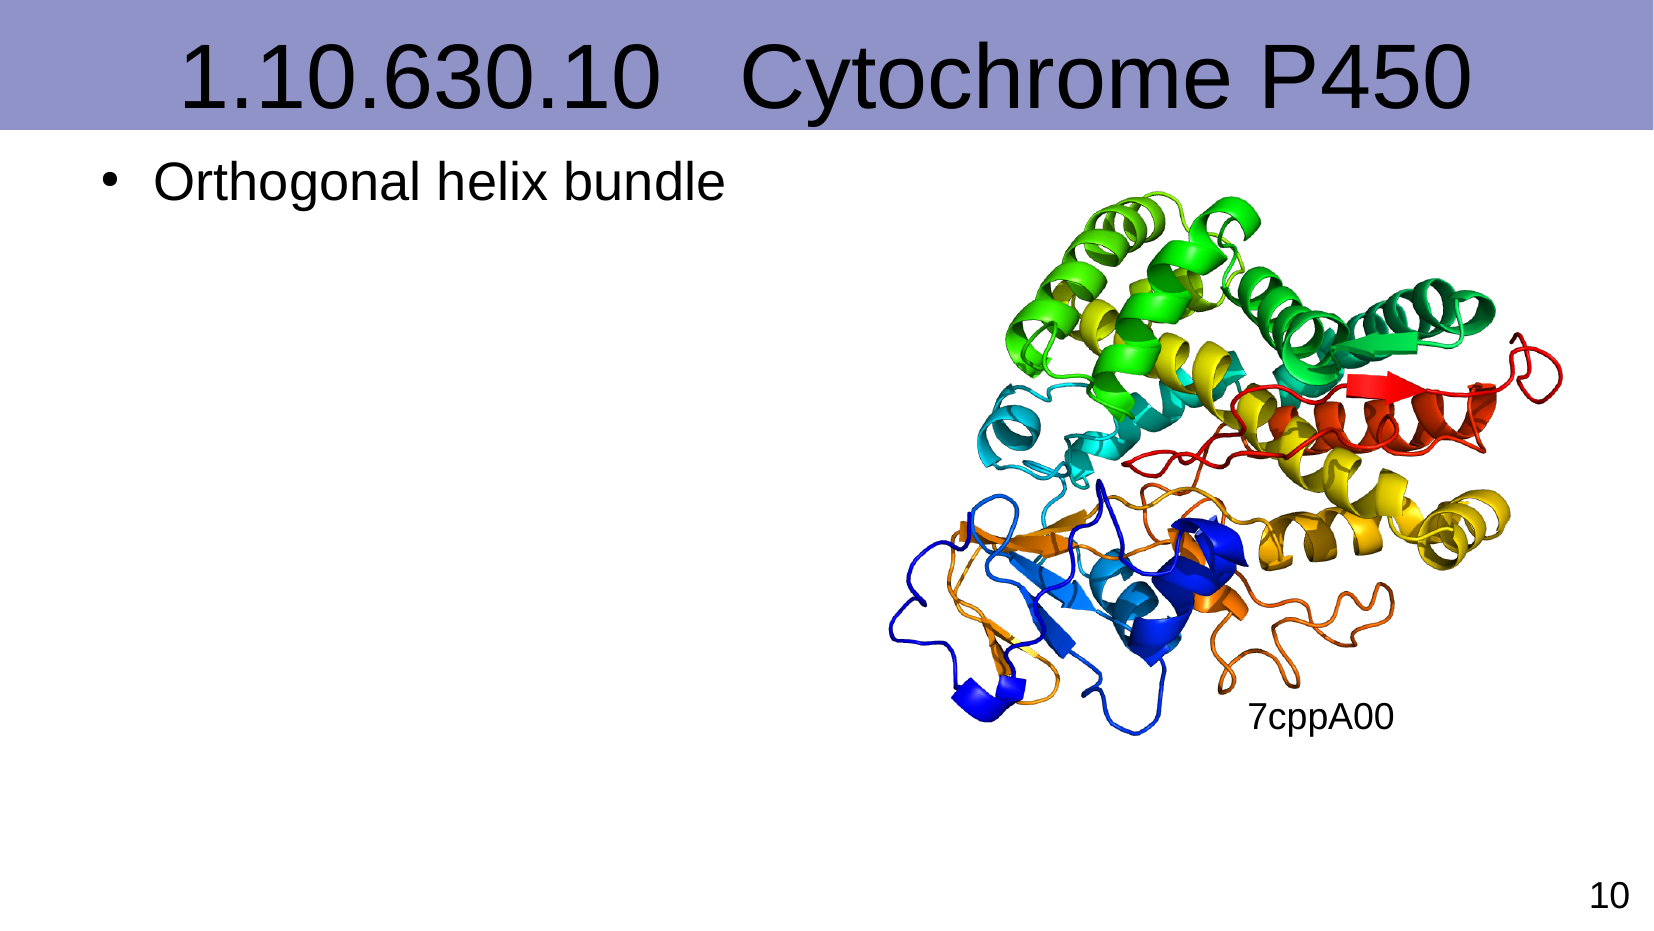

# 1.10.630.10 Cytochrome P450
Orthogonal helix bundle
7cppA00